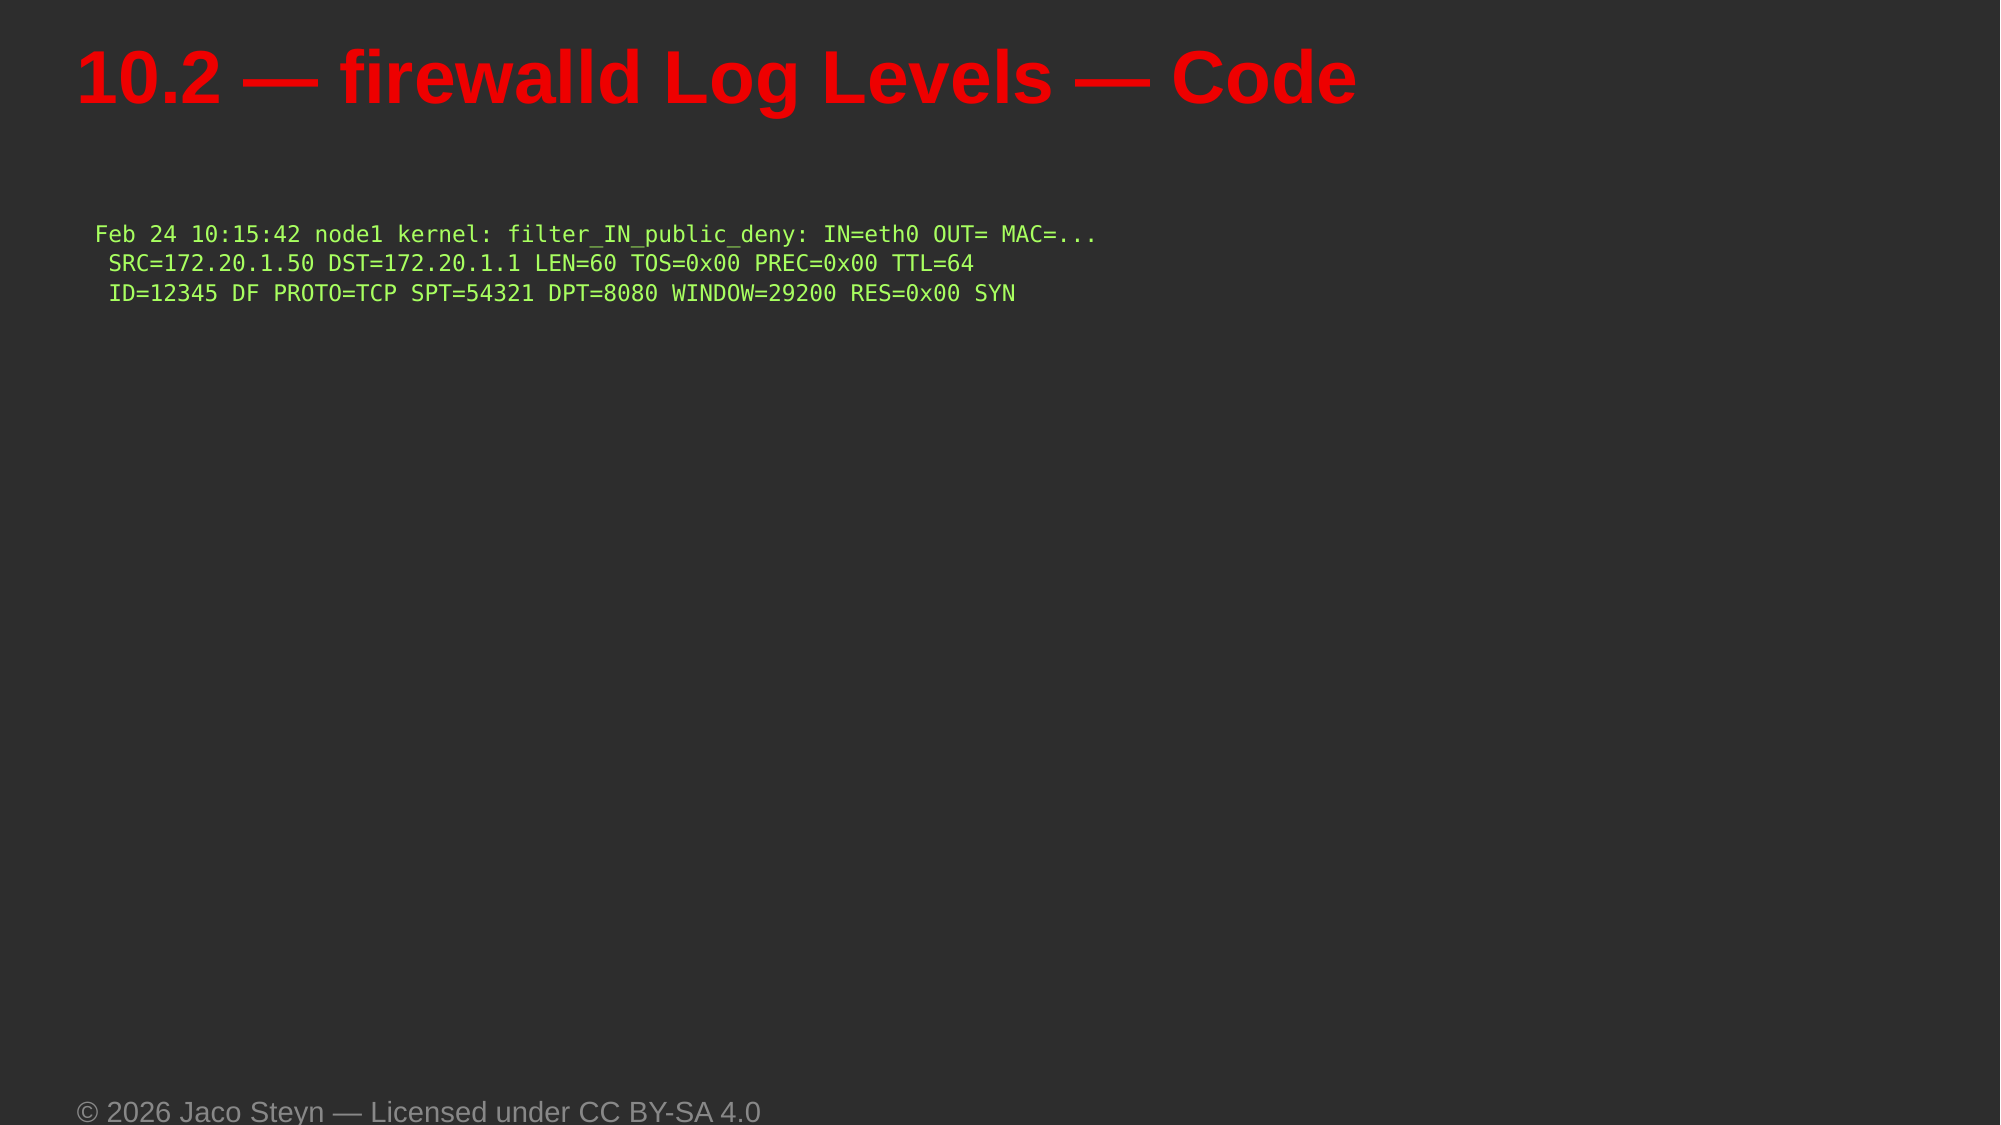

10.2 — firewalld Log Levels — Code
Feb 24 10:15:42 node1 kernel: filter_IN_public_deny: IN=eth0 OUT= MAC=...
 SRC=172.20.1.50 DST=172.20.1.1 LEN=60 TOS=0x00 PREC=0x00 TTL=64
 ID=12345 DF PROTO=TCP SPT=54321 DPT=8080 WINDOW=29200 RES=0x00 SYN
© 2026 Jaco Steyn — Licensed under CC BY-SA 4.0